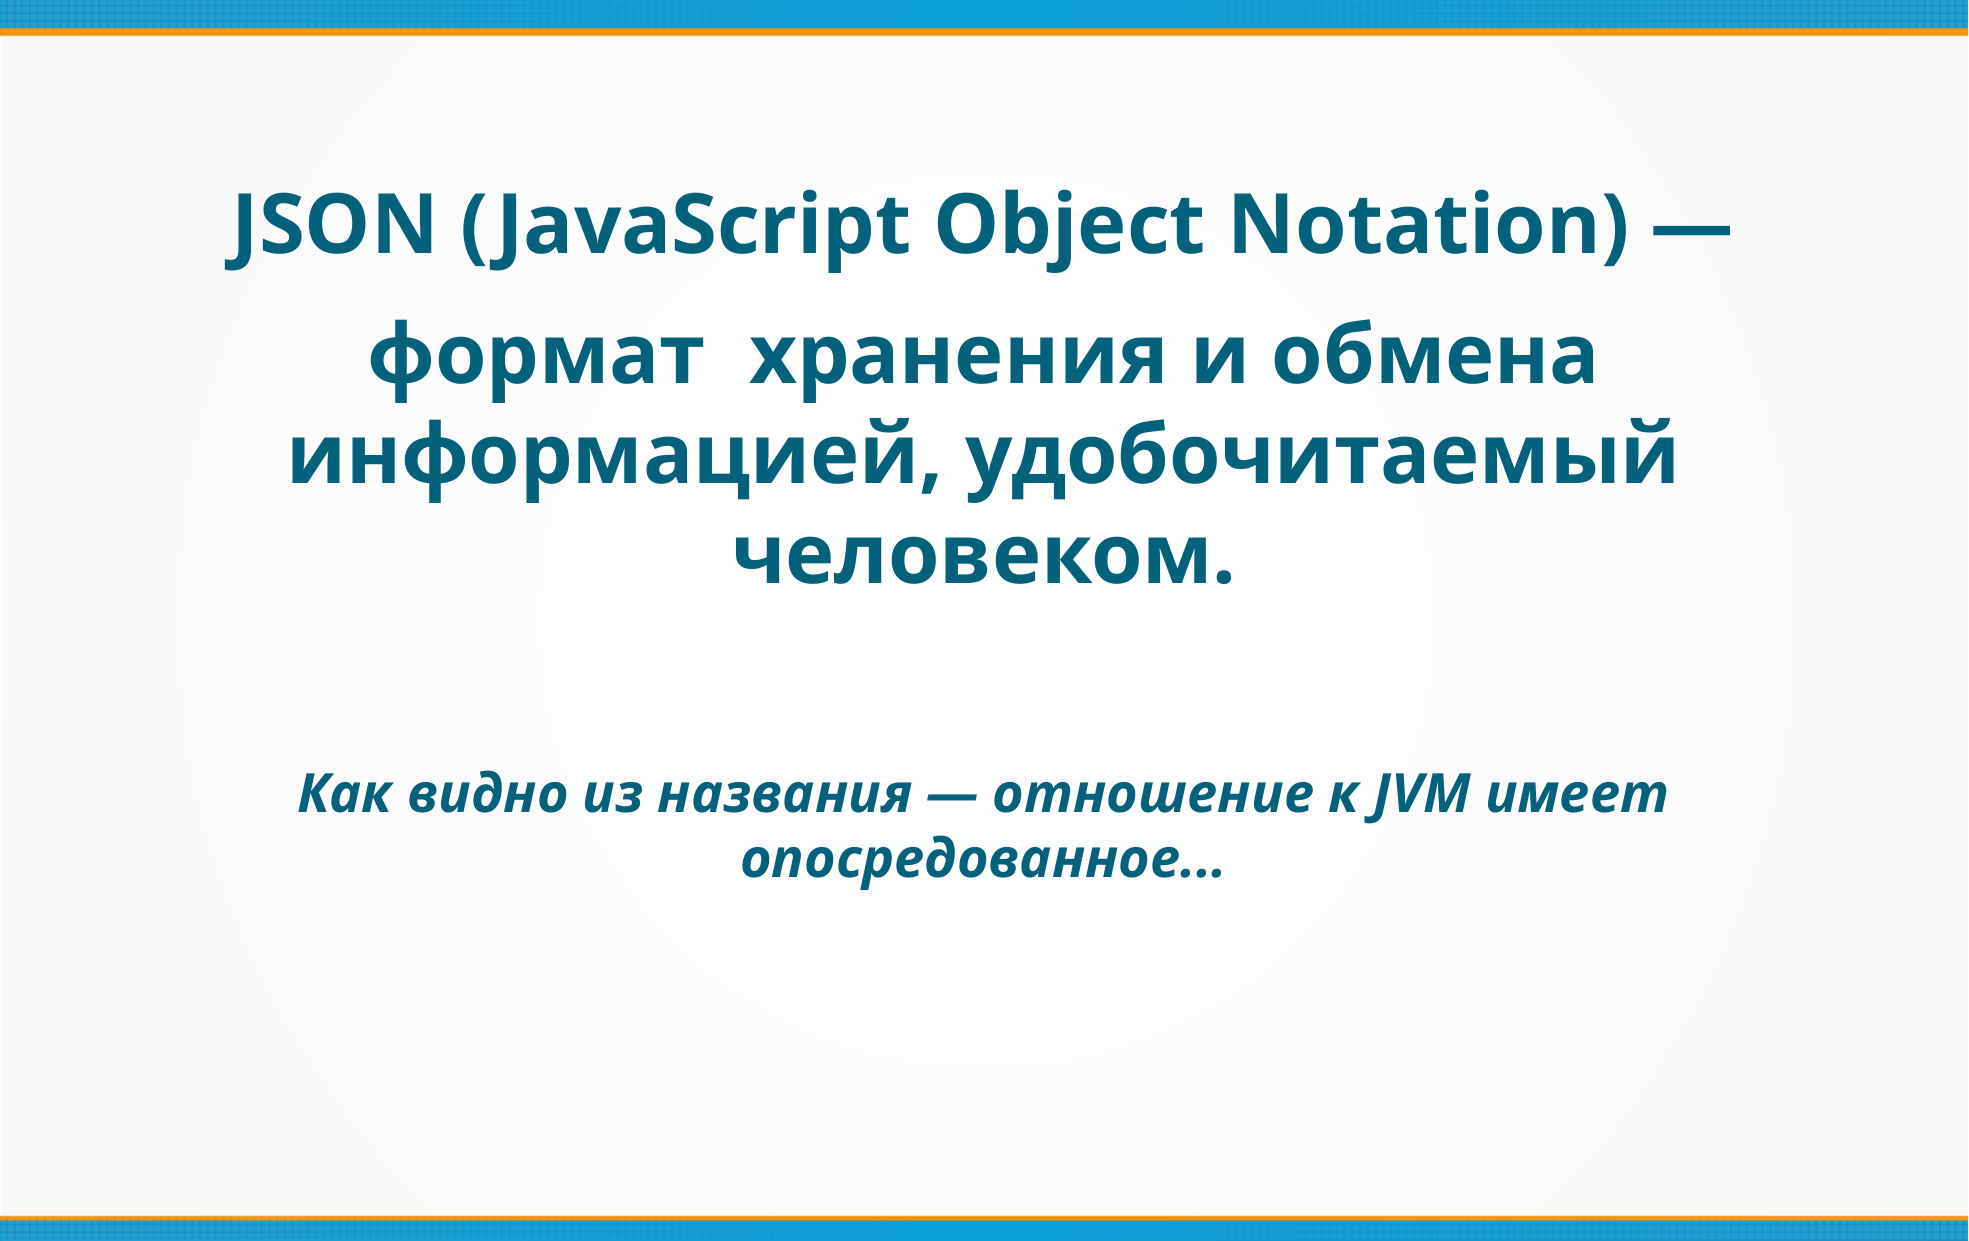

# JSON (JavaScript Object Notation) —
формат хранения и обмена информацией, удобочитаемый человеком.
Как видно из названия — отношение к JVM имеет опосредованное...